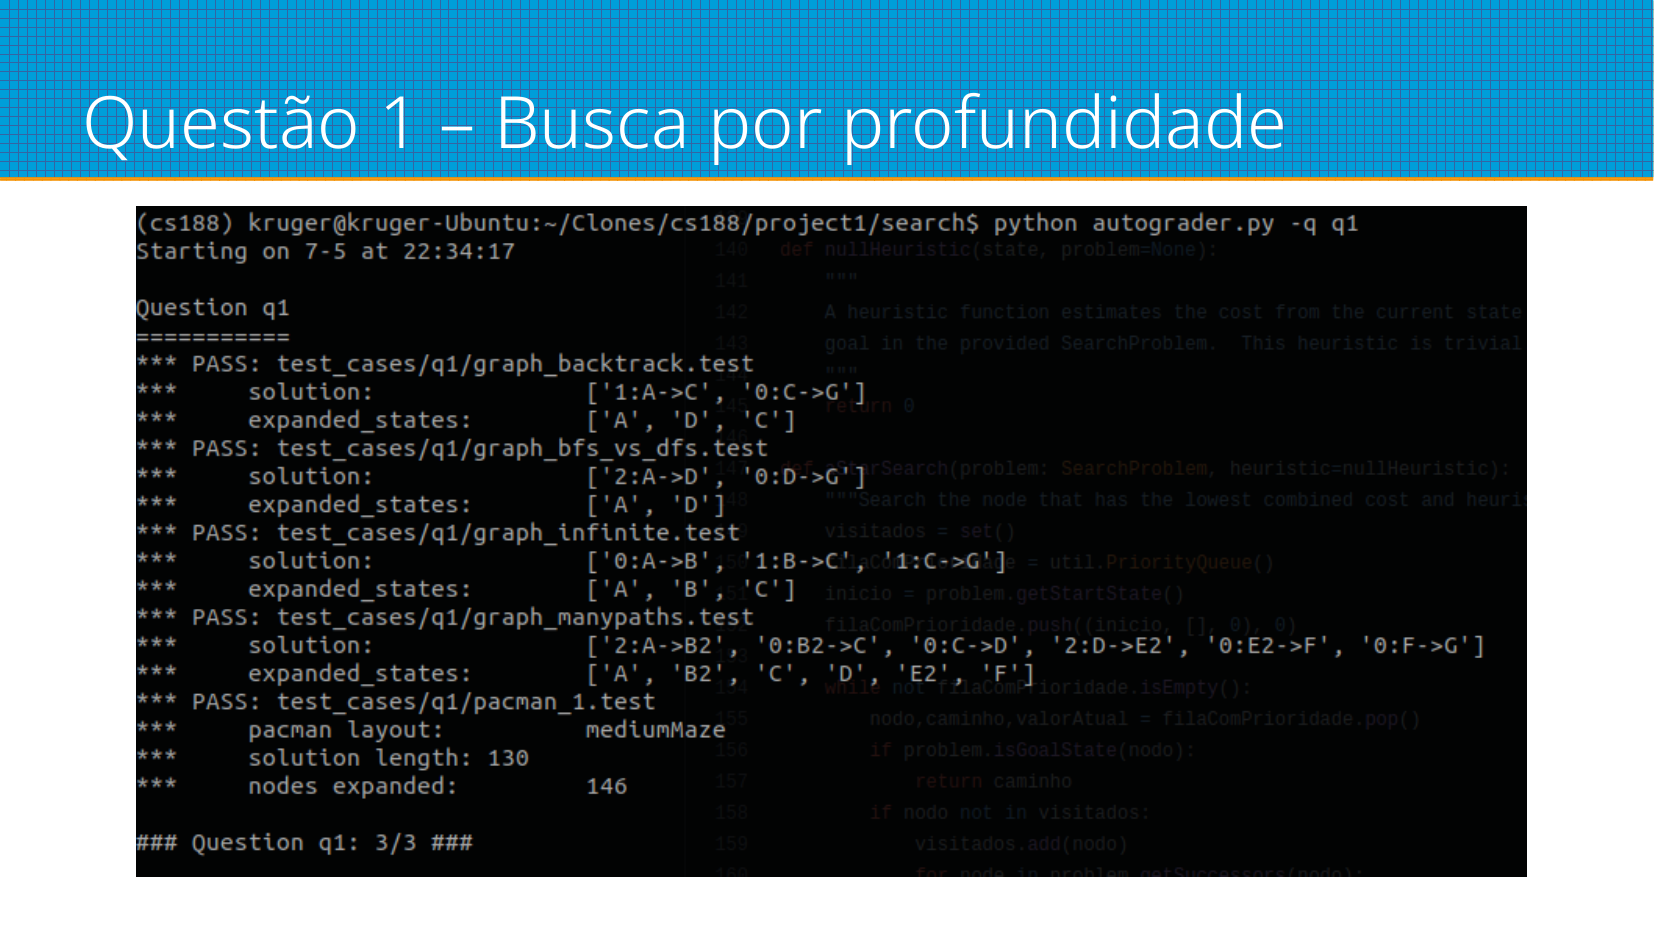

# Questão 1 – Busca por profundidade